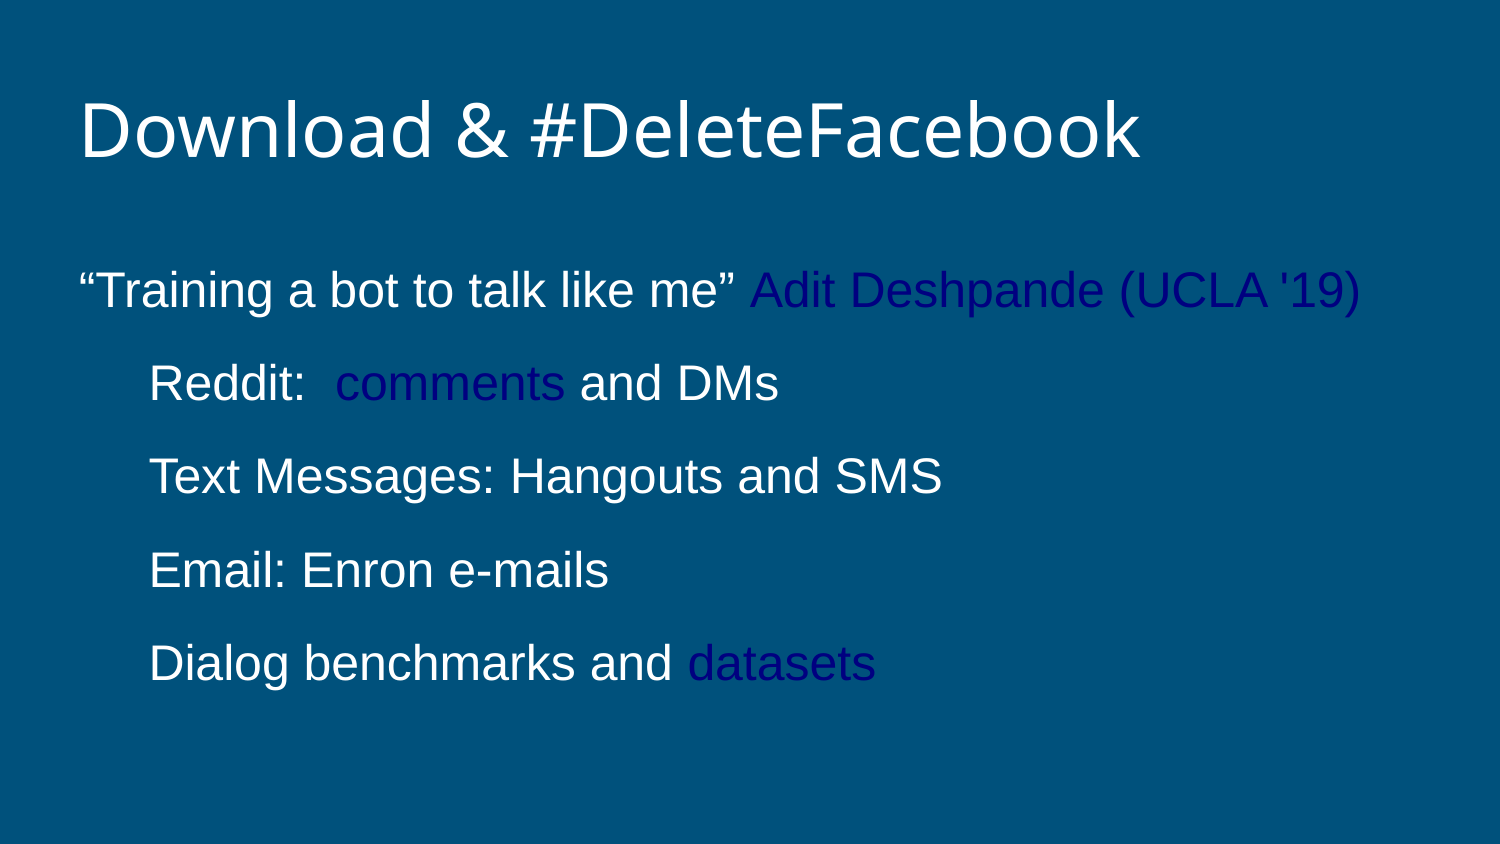

# Download & #DeleteFacebook
“Training a bot to talk like me” Adit Deshpande (UCLA '19)
 Reddit: comments and DMs
 Text Messages: Hangouts and SMS
 Email: Enron e-mails
 Dialog benchmarks and datasets